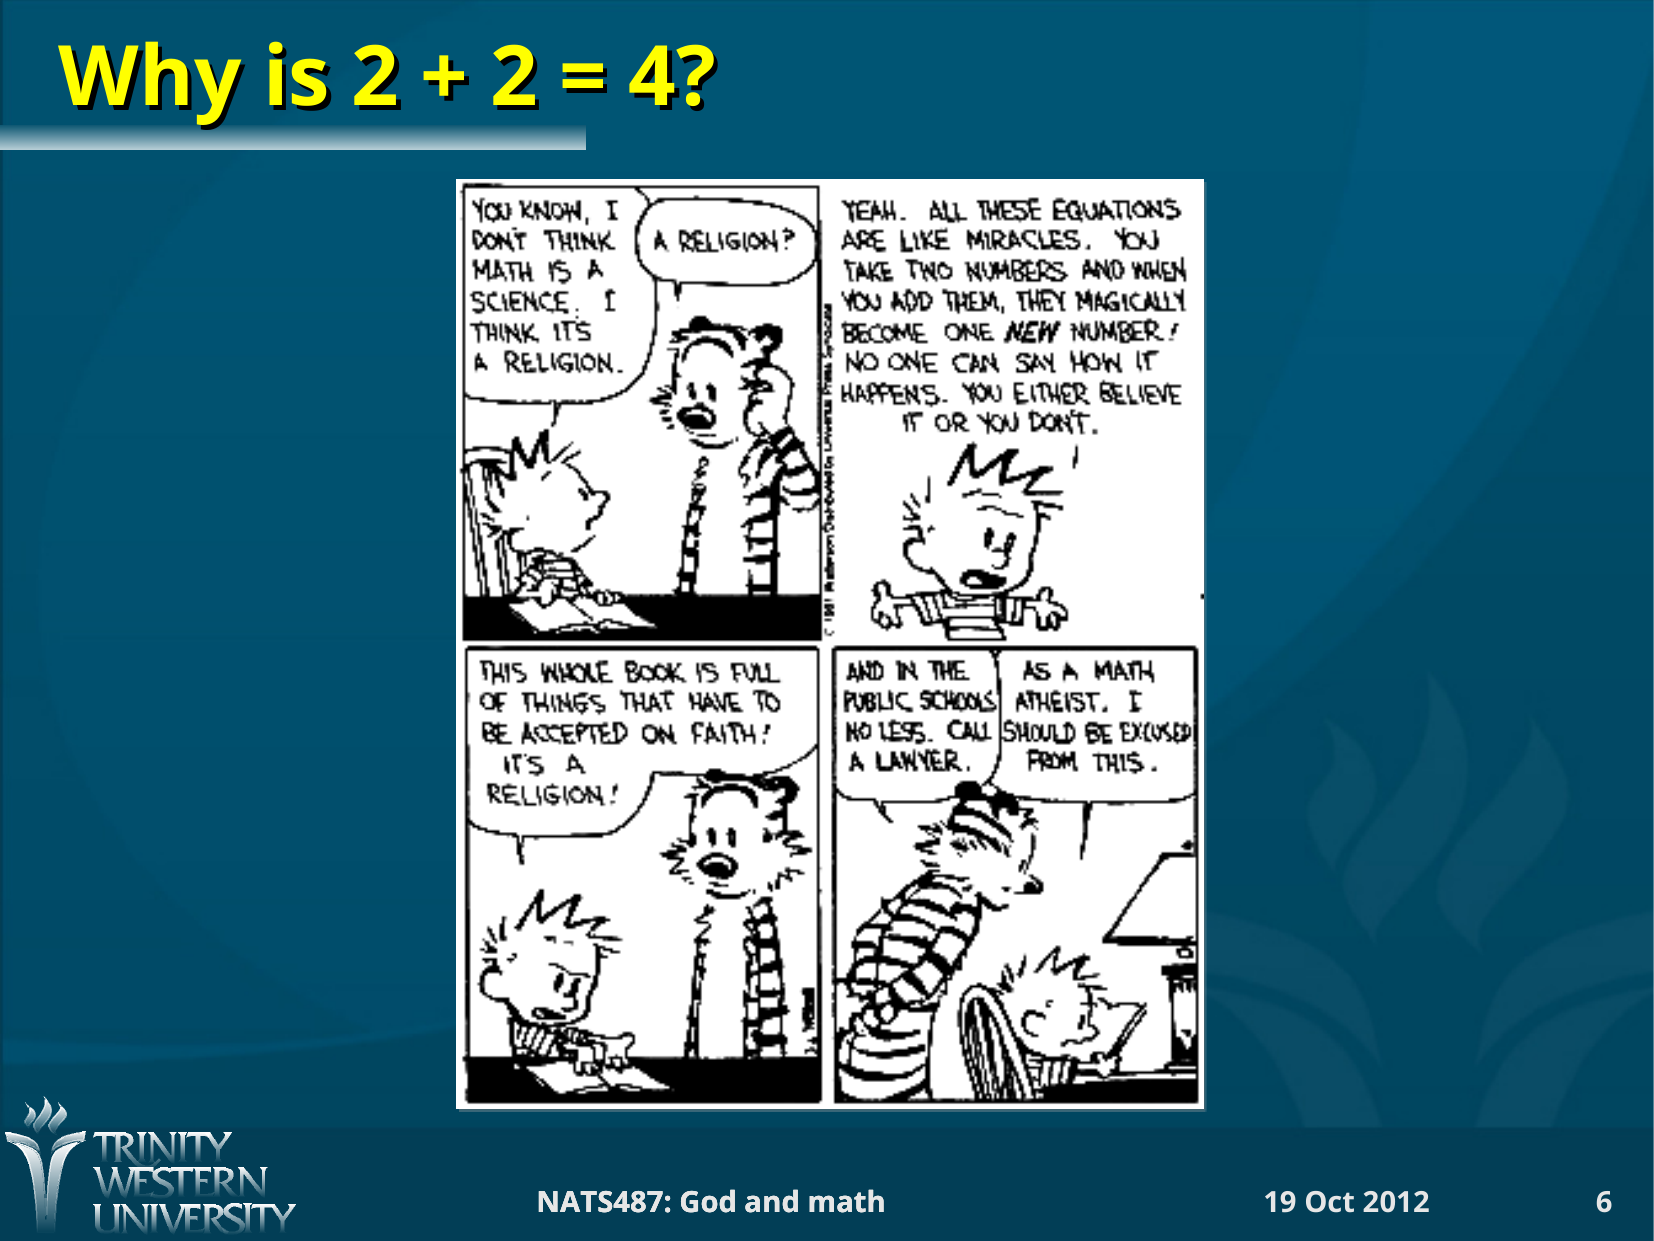

# Why is 2 + 2 = 4?
NATS487: God and math
19 Oct 2012
6